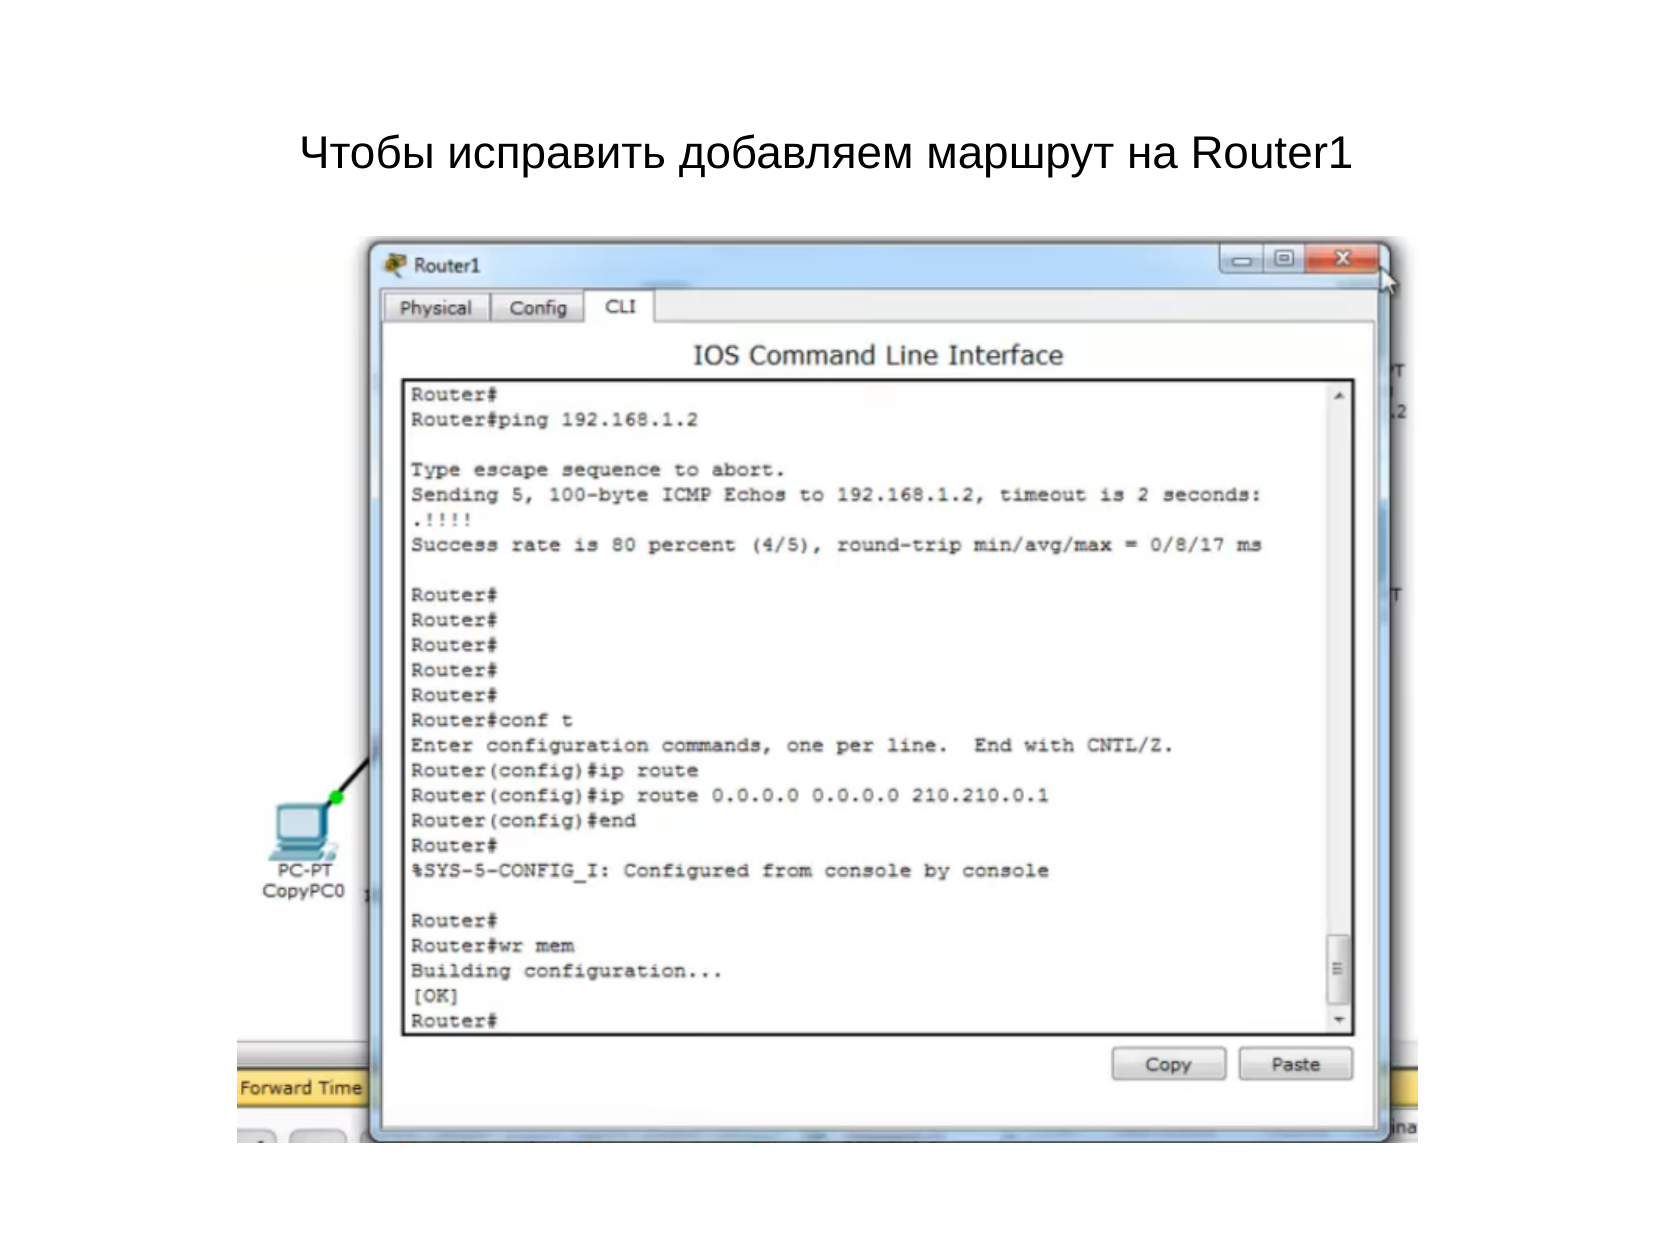

# Чтобы исправить добавляем маршрут на Router1